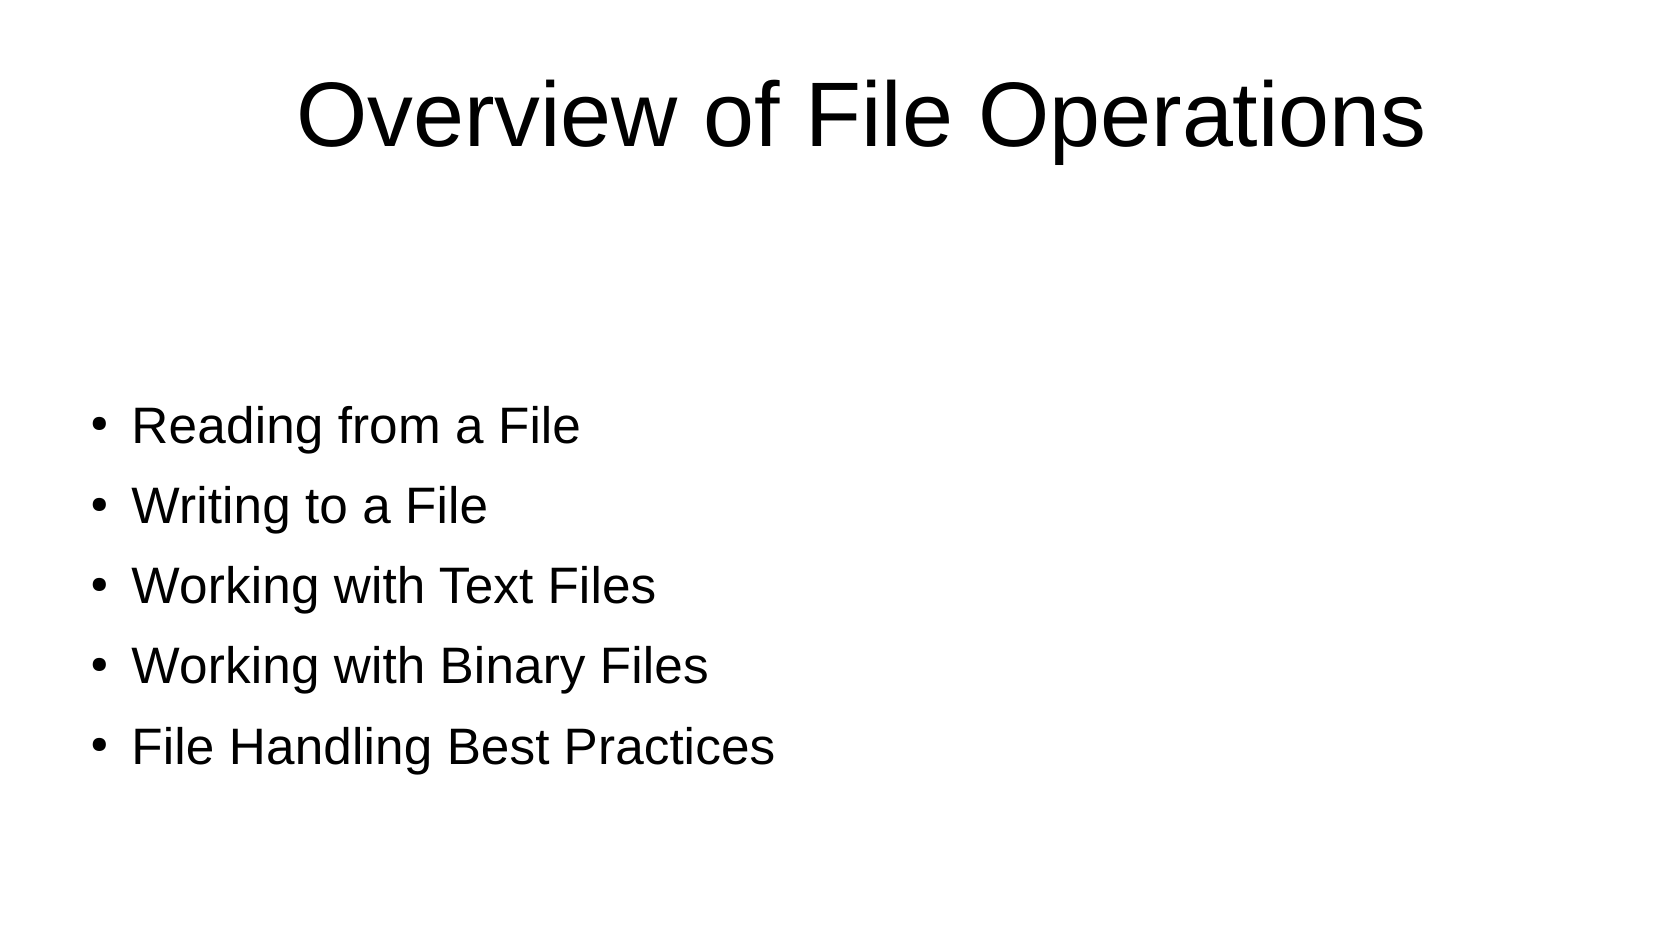

# Overview of File Operations
Reading from a File
Writing to a File
Working with Text Files
Working with Binary Files
File Handling Best Practices